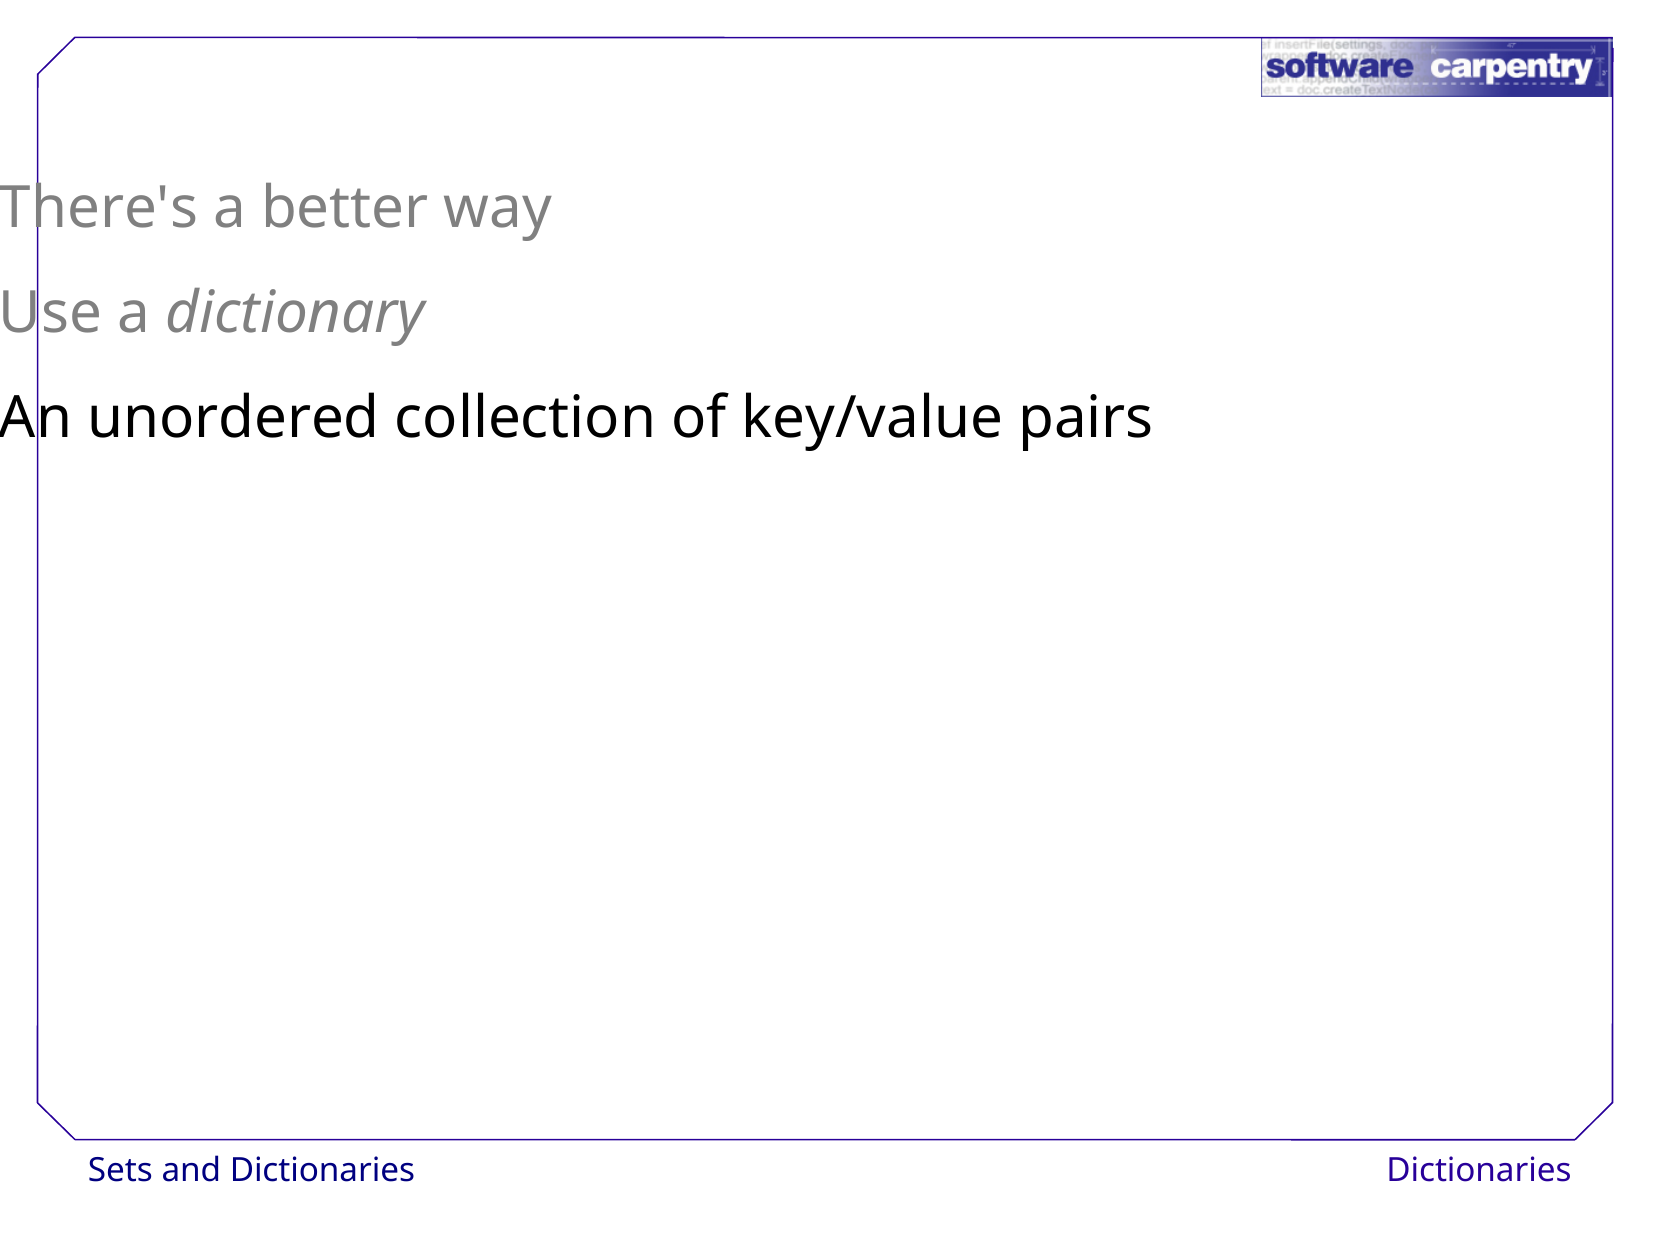

There's a better way
Use a dictionary
An unordered collection of key/value pairs